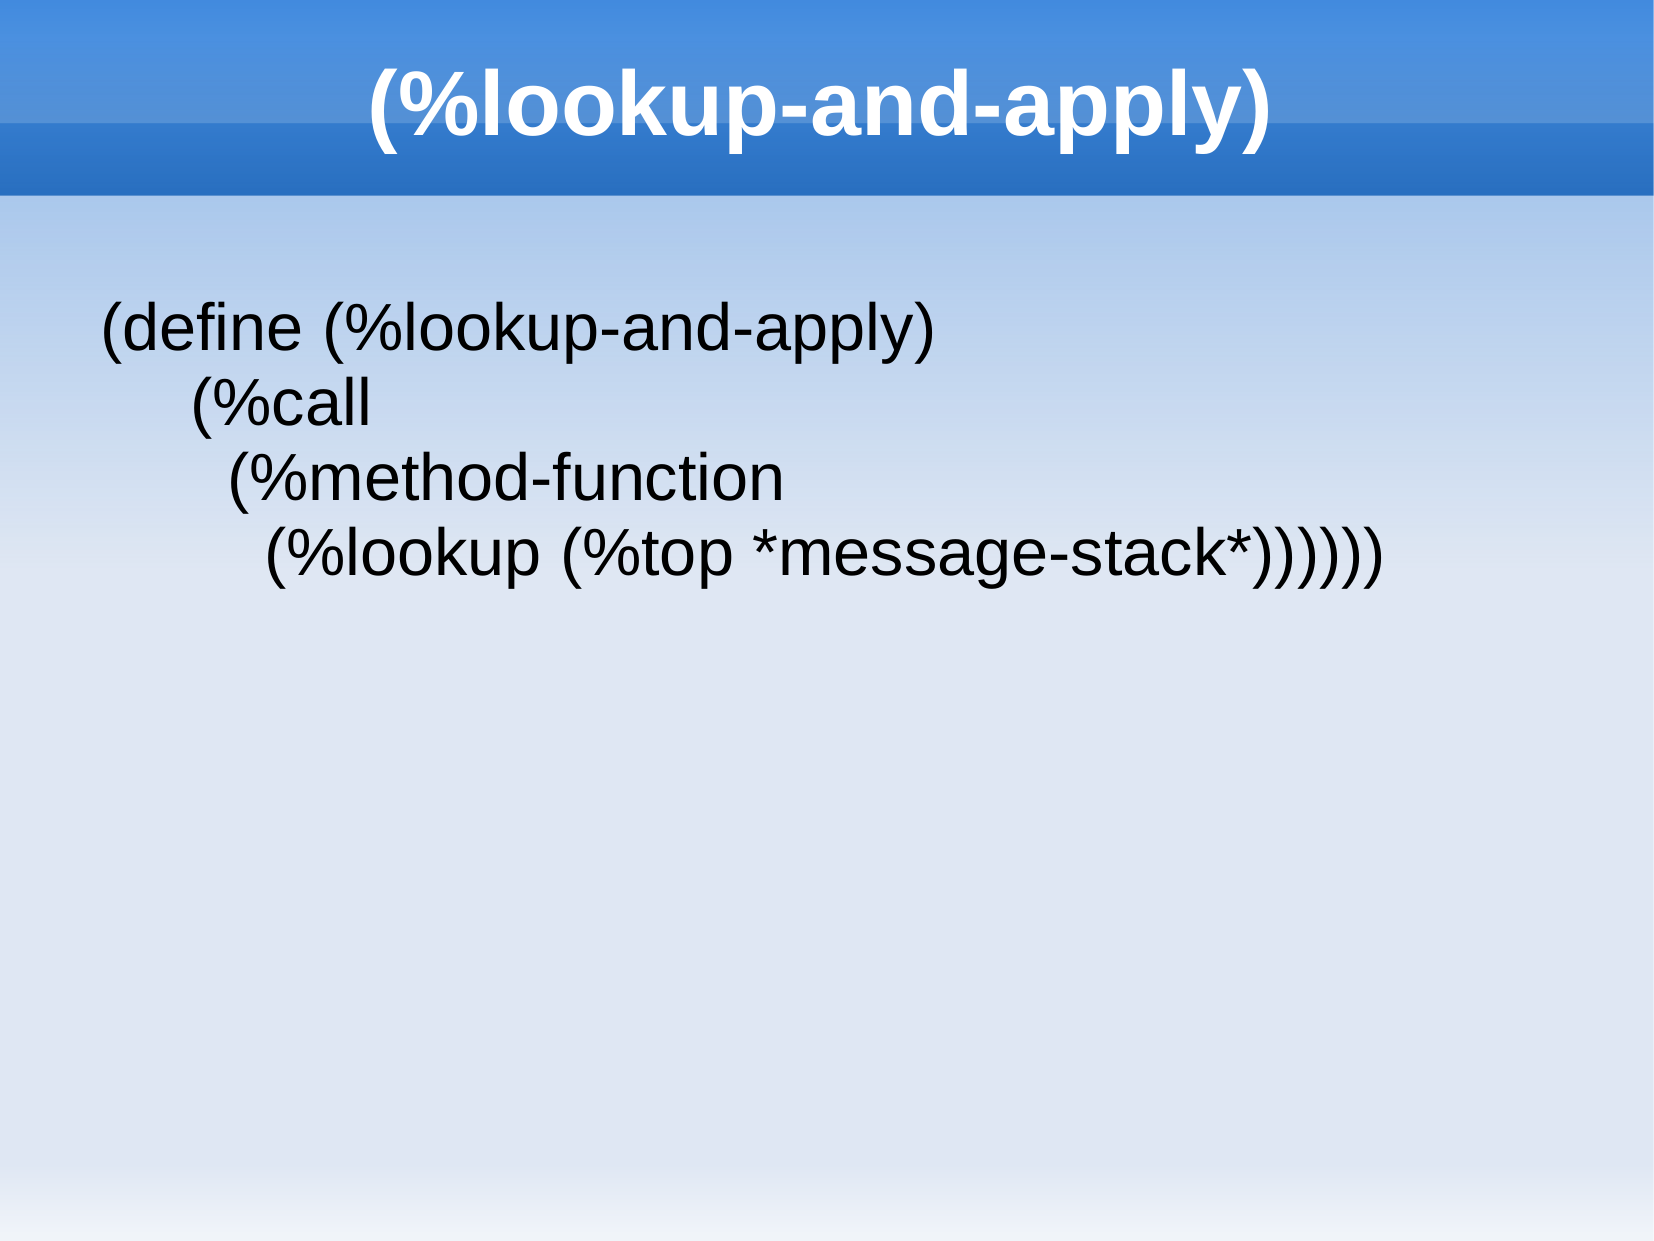

# (%lookup-and-apply)
(define (%lookup-and-apply)
 (%call
 (%method-function
 (%lookup (%top *message-stack*))))))